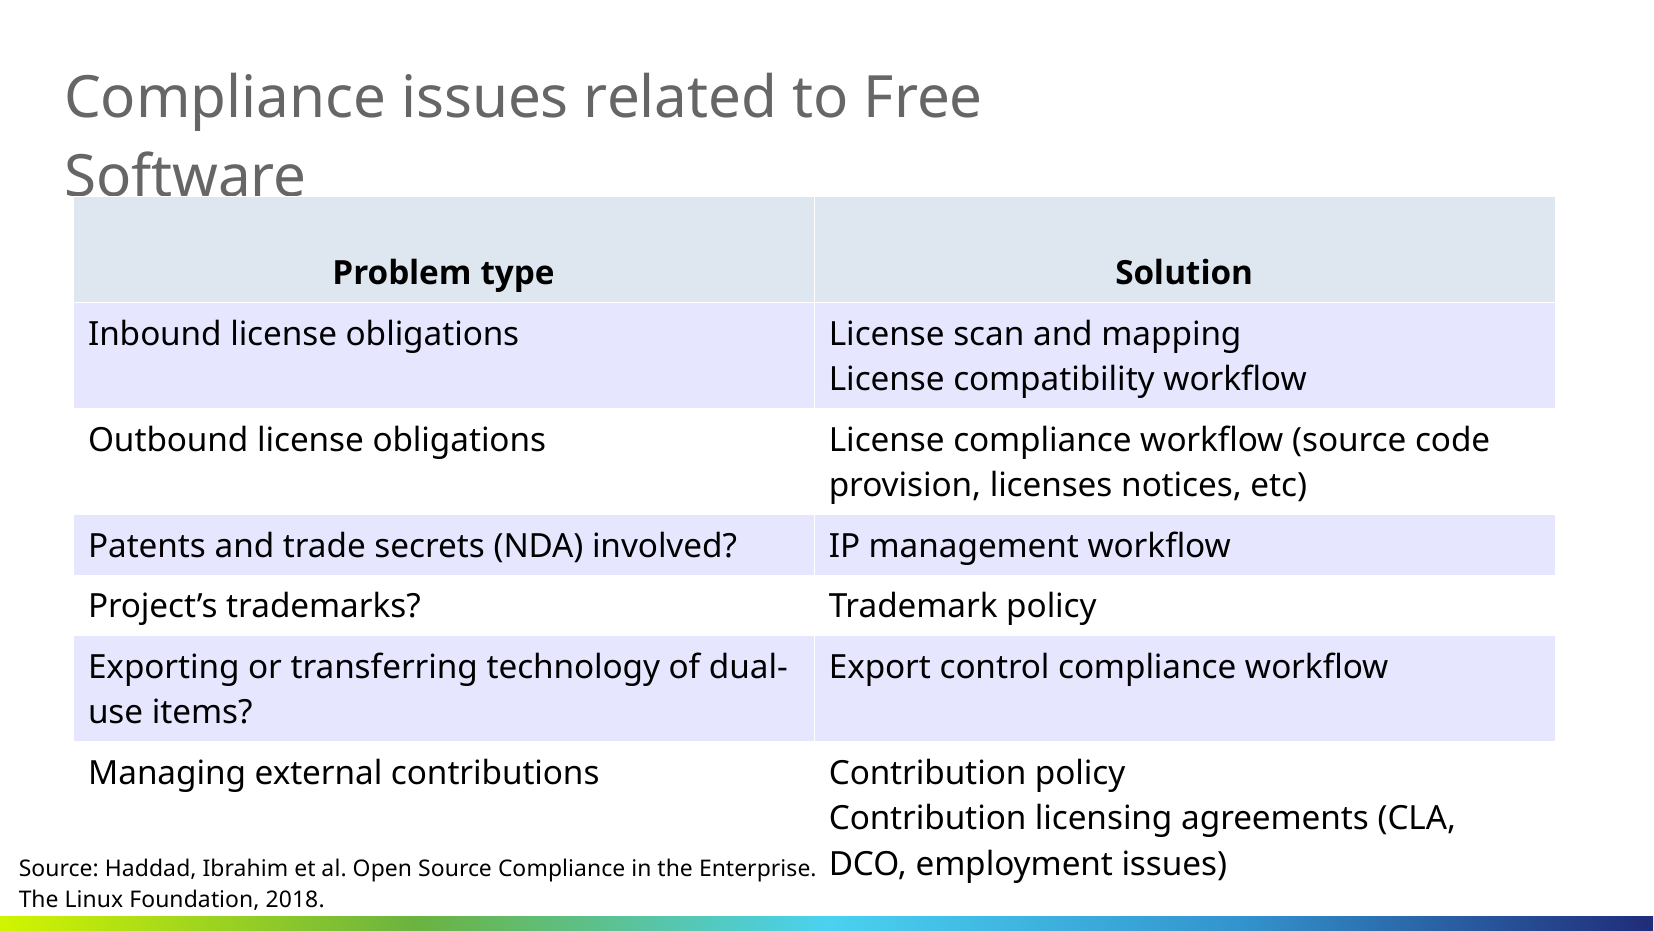

Compliance issues related to Free Software
| Problem type | Solution |
| --- | --- |
| Inbound license obligations | License scan and mapping License compatibility workflow |
| Outbound license obligations | License compliance workflow (source code provision, licenses notices, etc) |
| Patents and trade secrets (NDA) involved? | IP management workflow |
| Project’s trademarks? | Trademark policy |
| Exporting or transferring technology of dual-use items? | Export control compliance workflow |
| Managing external contributions | Contribution policy Contribution licensing agreements (CLA, DCO, employment issues) |
Source: Haddad, Ibrahim et al. Open Source Compliance in the Enterprise.
The Linux Foundation, 2018.